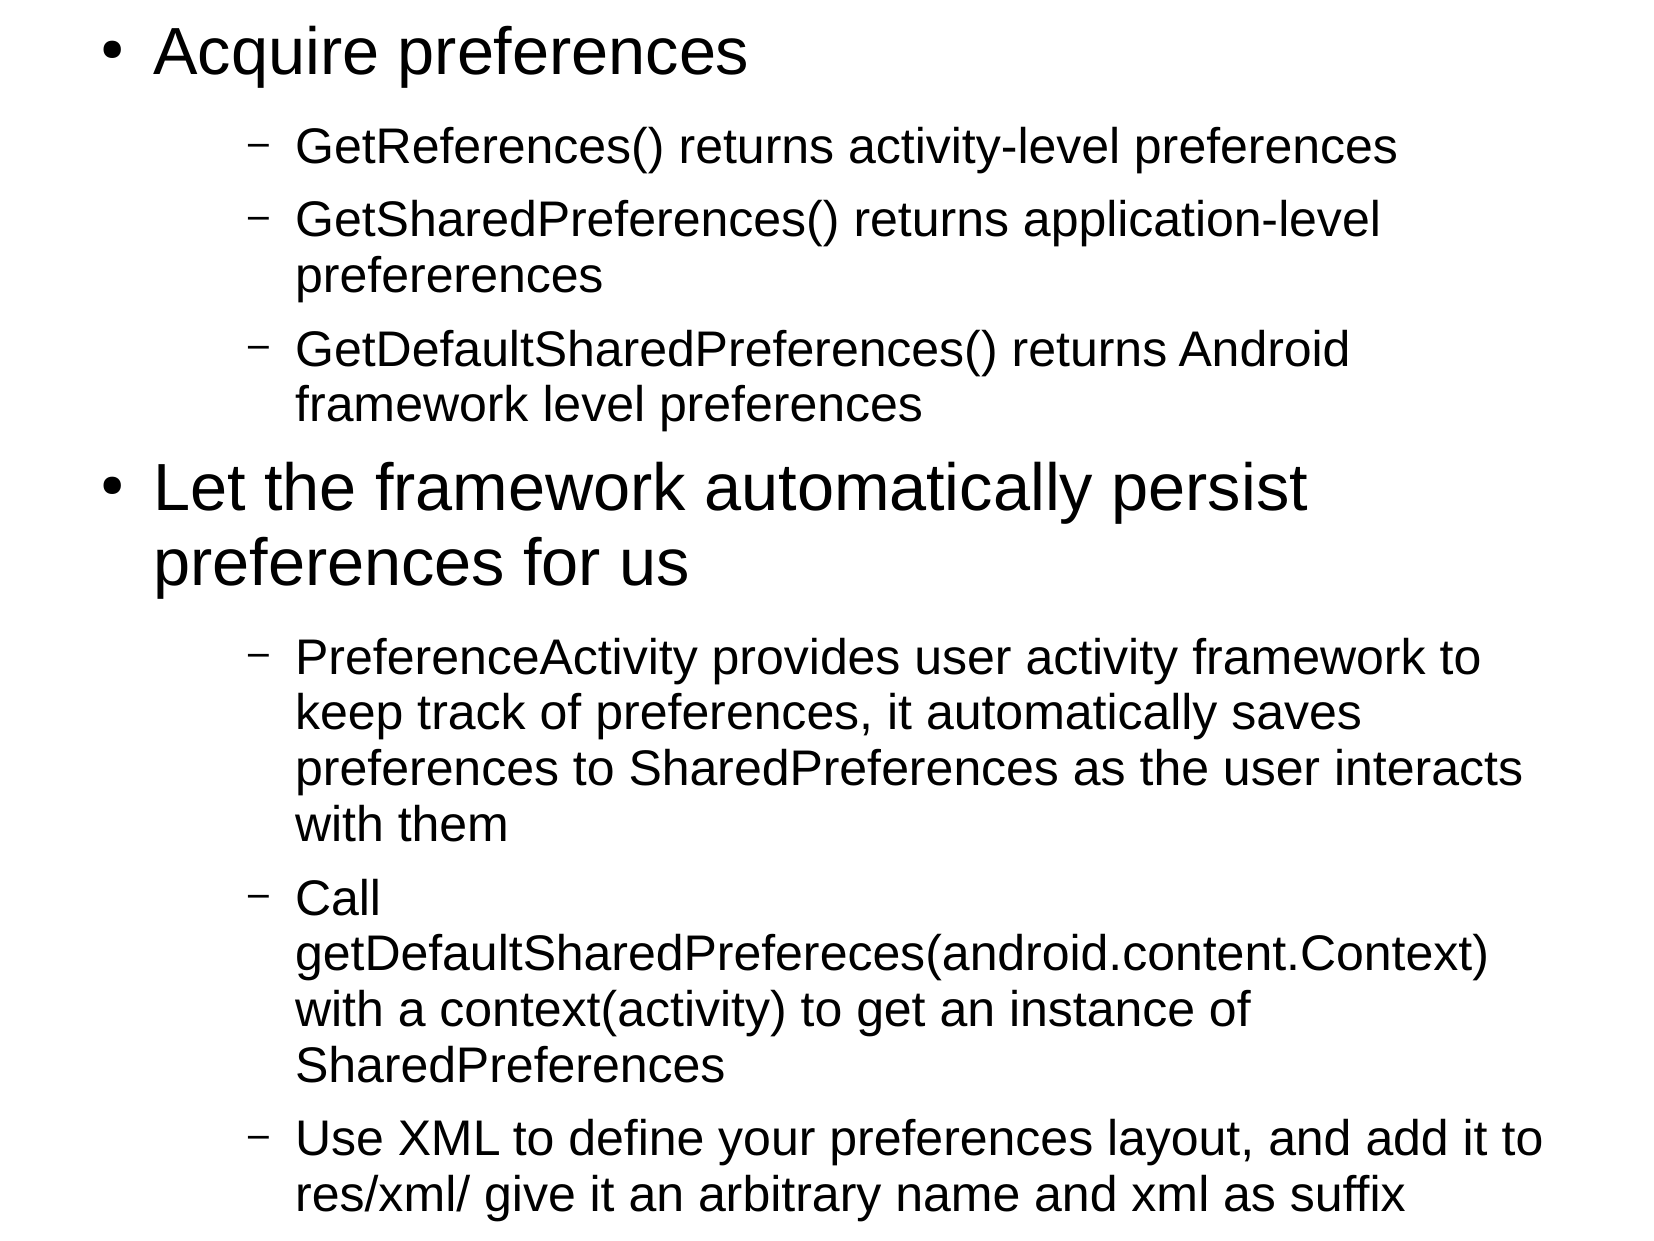

# Acquire preferences
GetReferences() returns activity-level preferences
GetSharedPreferences() returns application-level prefererences
GetDefaultSharedPreferences() returns Android framework level preferences
Let the framework automatically persist preferences for us
PreferenceActivity provides user activity framework to keep track of preferences, it automatically saves preferences to SharedPreferences as the user interacts with them
Call getDefaultSharedPrefereces(android.content.Context) with a context(activity) to get an instance of SharedPreferences
Use XML to define your preferences layout, and add it to res/xml/ give it an arbitrary name and xml as suffix